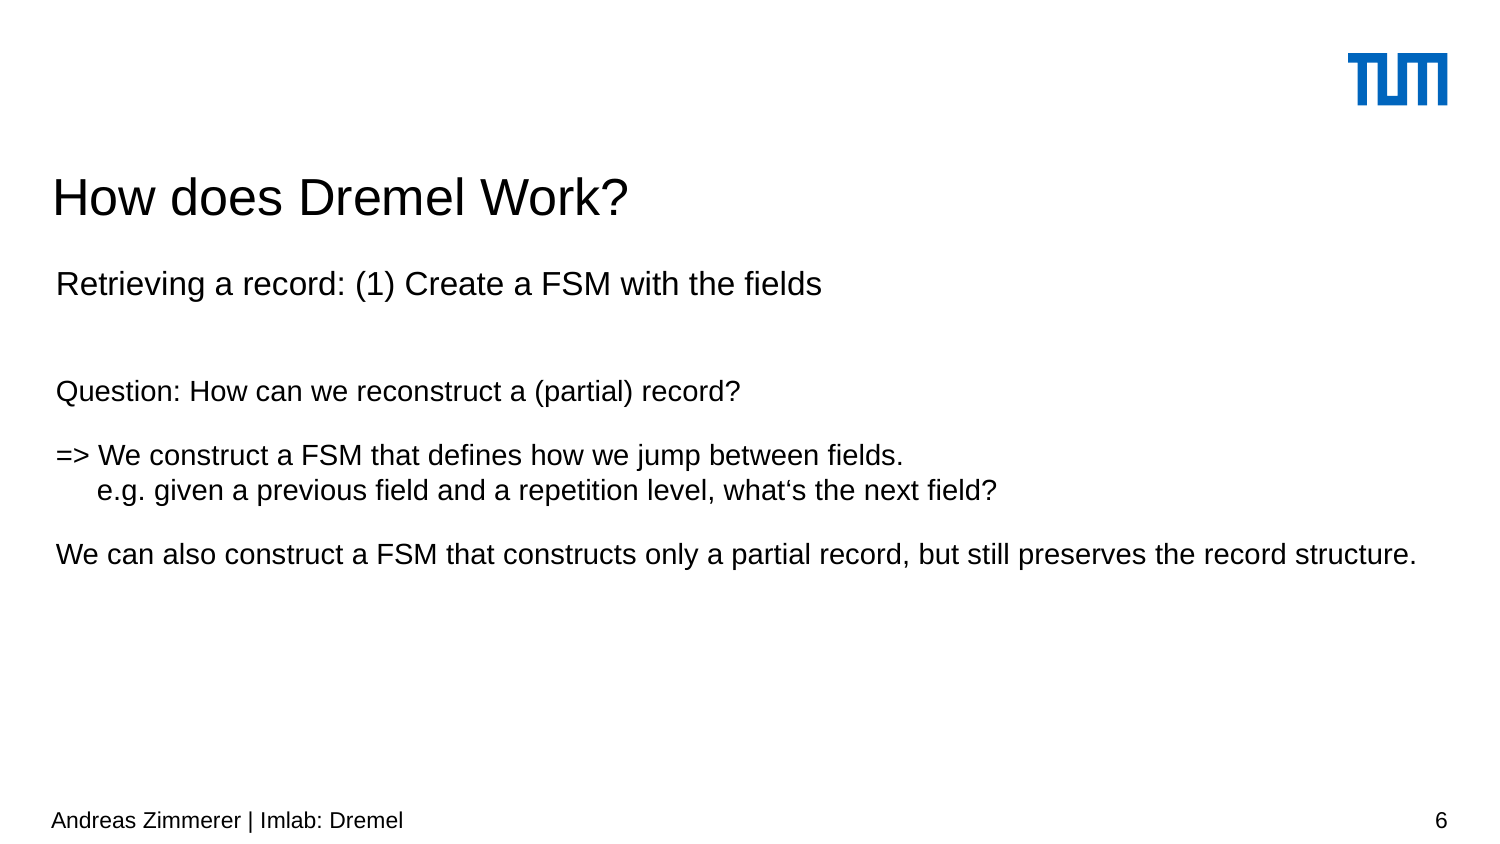

How does Dremel Work?
# Retrieving a record: (1) Create a FSM with the fields
Question: How can we reconstruct a (partial) record?
=> We construct a FSM that defines how we jump between fields.
 e.g. given a previous field and a repetition level, what‘s the next field?
We can also construct a FSM that constructs only a partial record, but still preserves the record structure.
Andreas Zimmerer | Imlab: Dremel